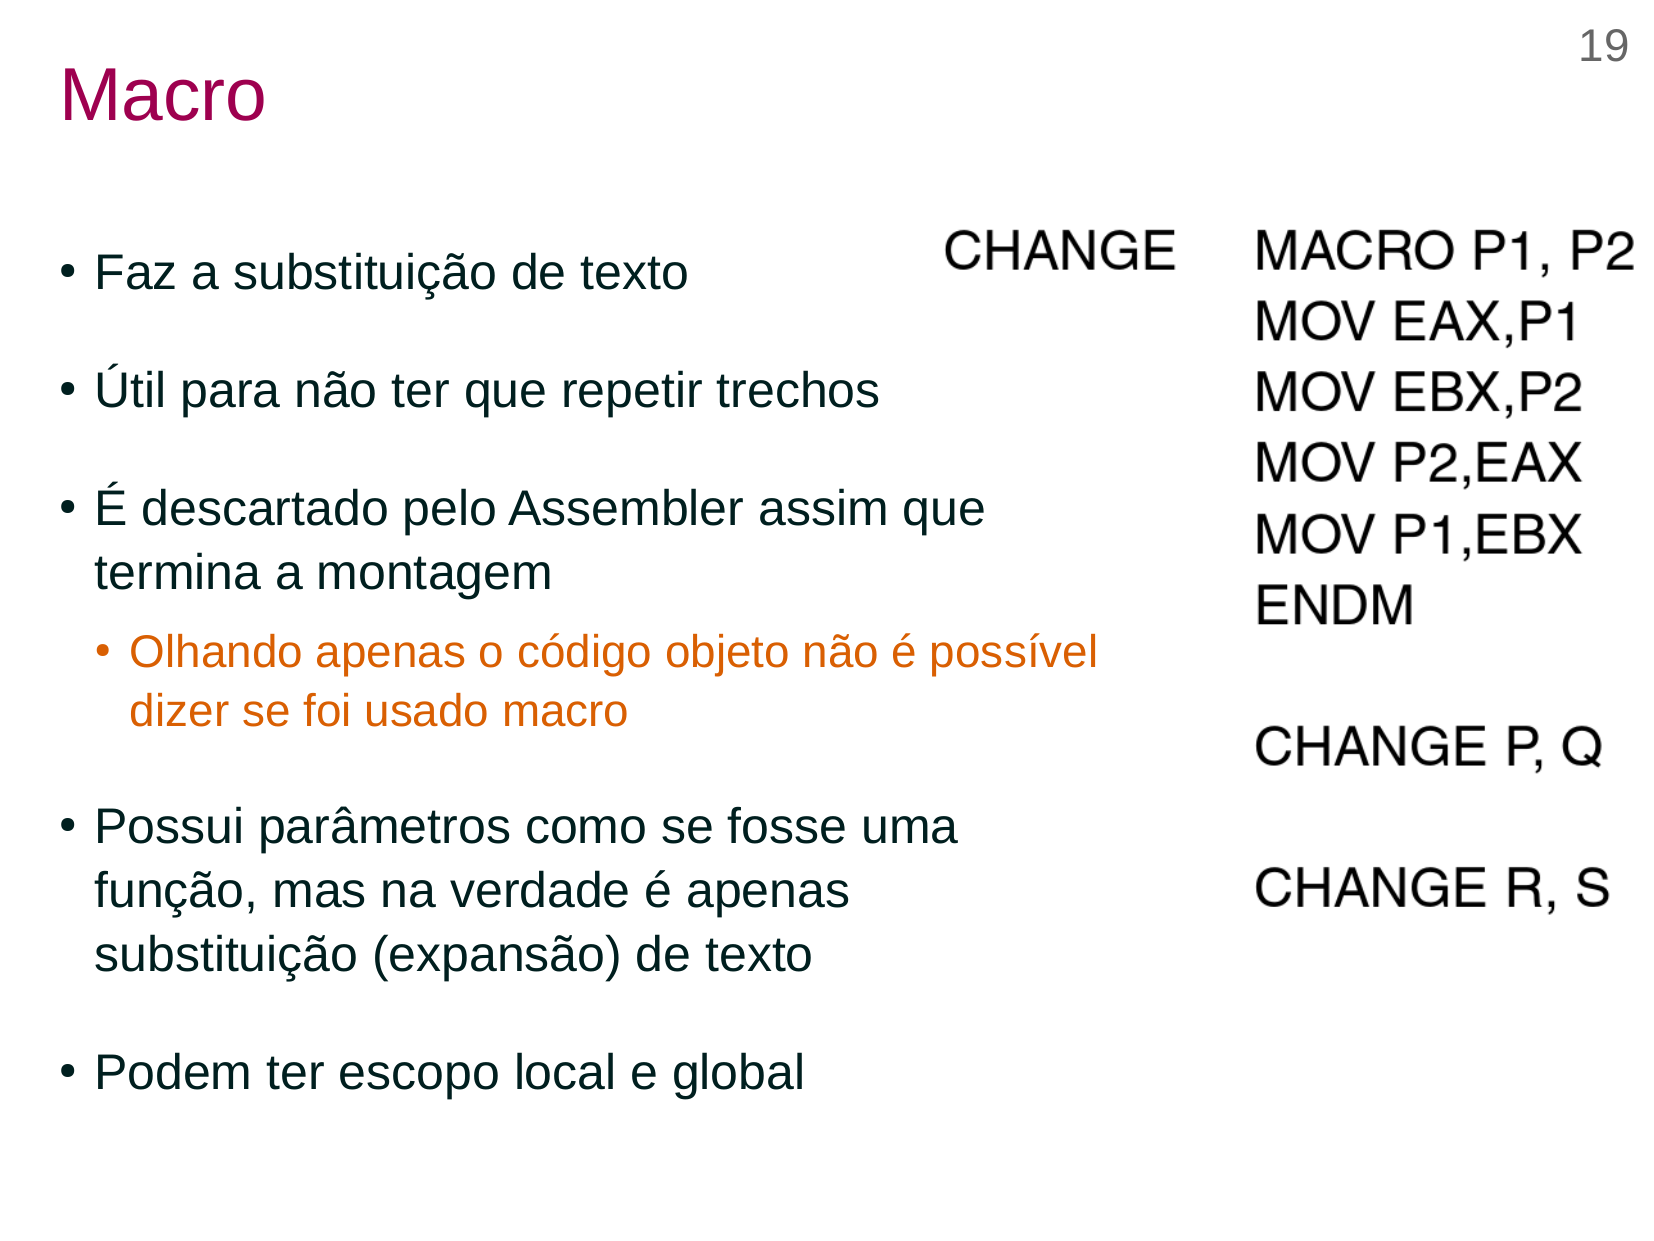

19
# Macro
Faz a substituição de texto
Útil para não ter que repetir trechos
É descartado pelo Assembler assim que termina a montagem
Olhando apenas o código objeto não é possível dizer se foi usado macro
Possui parâmetros como se fosse uma função, mas na verdade é apenas substituição (expansão) de texto
Podem ter escopo local e global